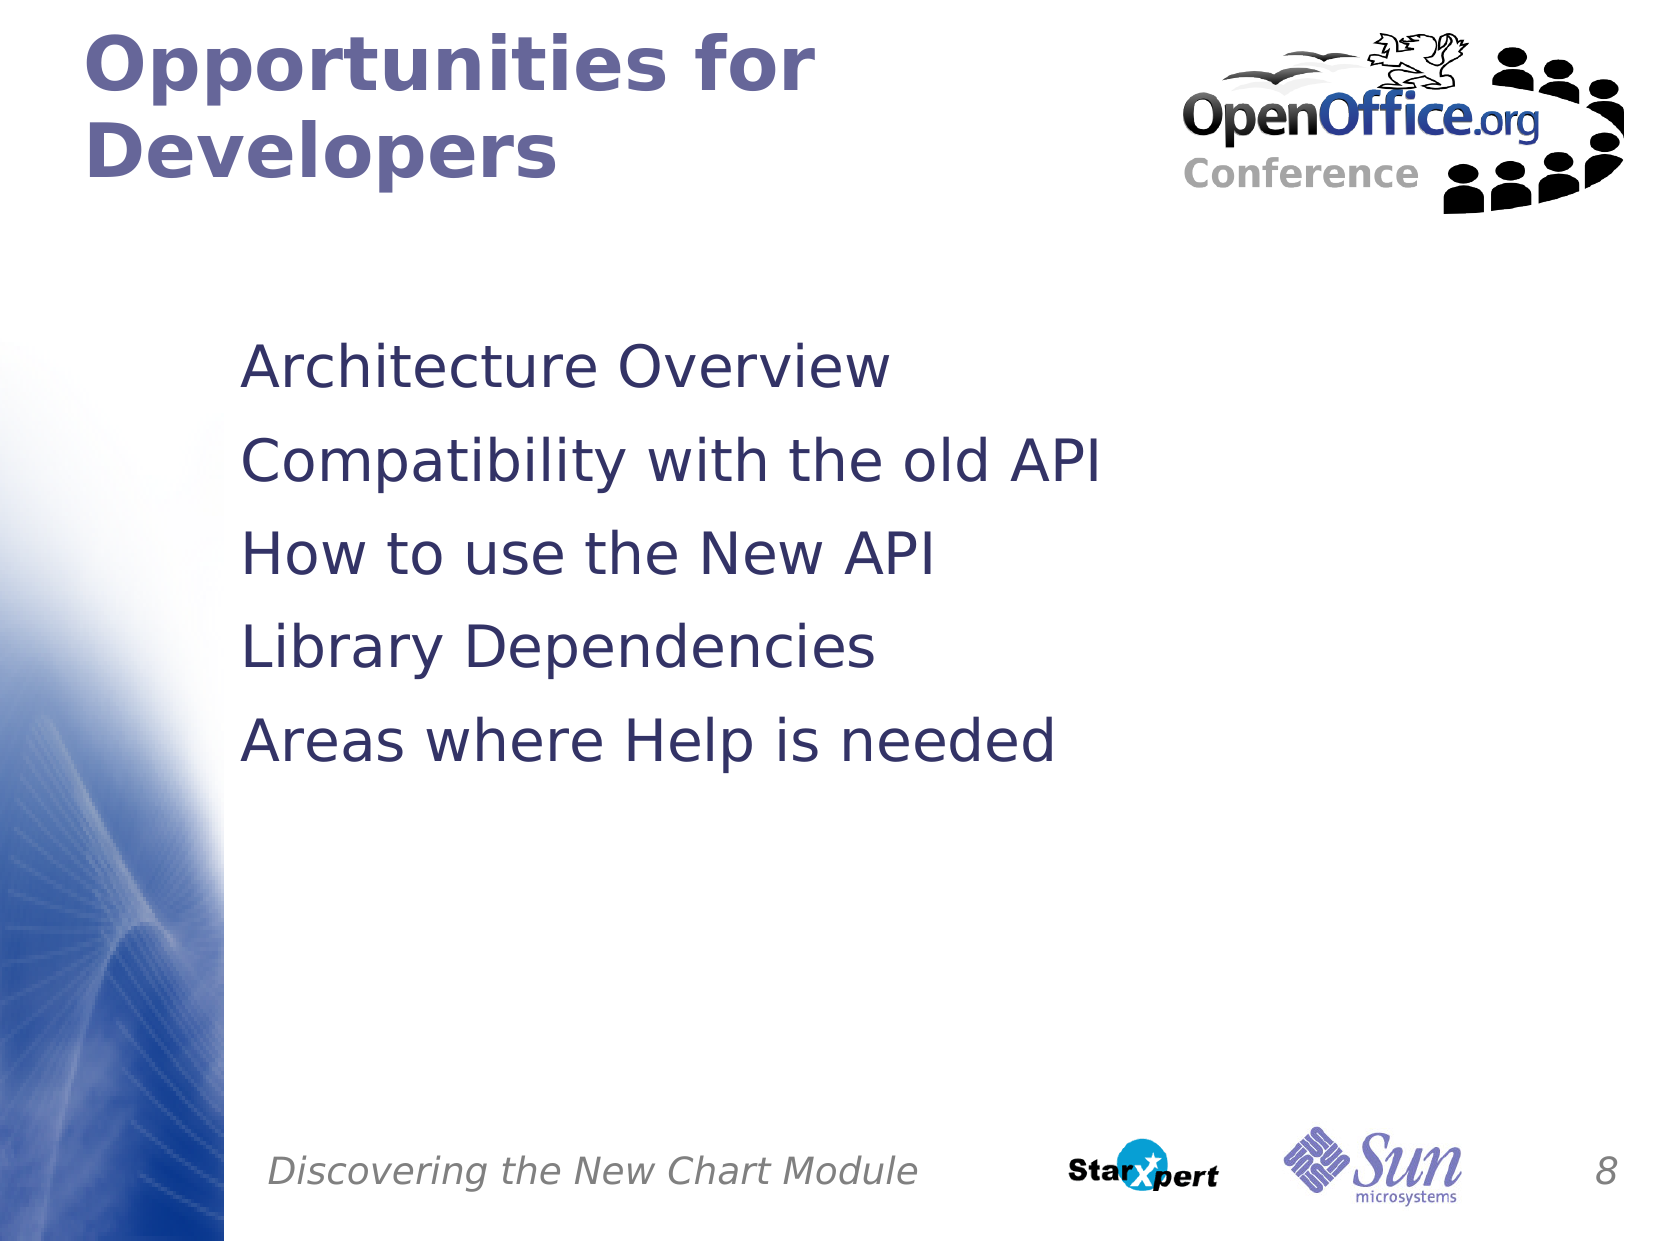

# Opportunities for Developers
Architecture Overview
Compatibility with the old API
How to use the New API
Library Dependencies
Areas where Help is needed